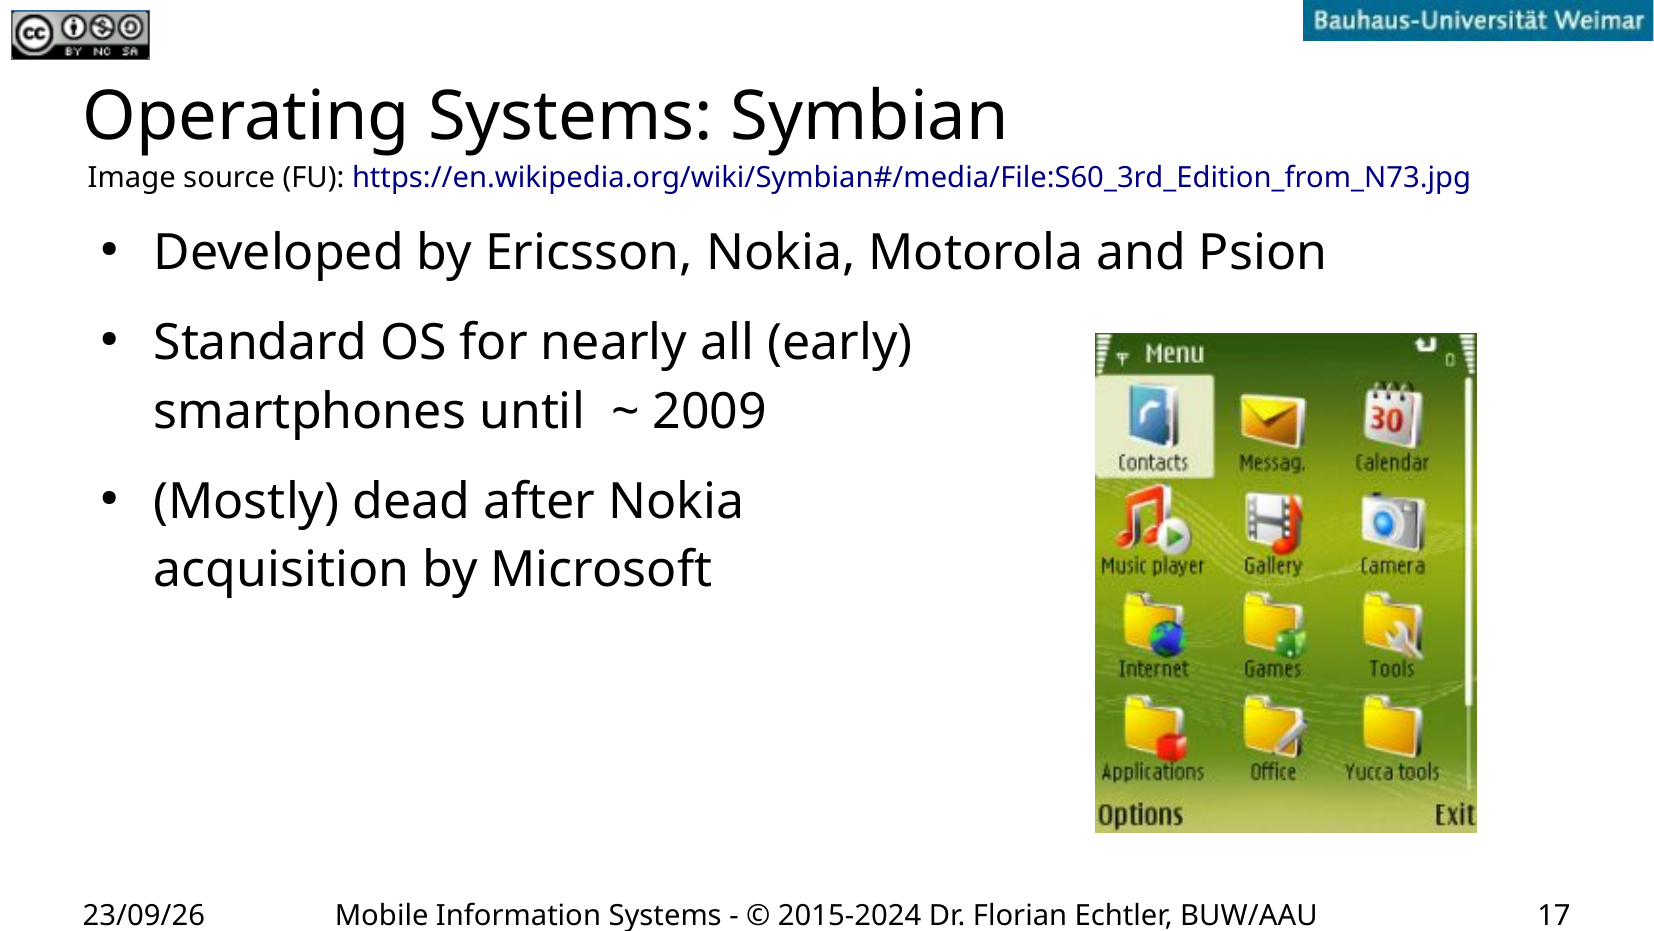

# Operating Systems: Symbian
Image source (FU): https://en.wikipedia.org/wiki/Symbian#/media/File:S60_3rd_Edition_from_N73.jpg
Developed by Ericsson, Nokia, Motorola and Psion
Standard OS for nearly all (early) smartphones until ~ 2009
(Mostly) dead after Nokia acquisition by Microsoft
Mobile Information Systems - © 2015-2024 Dr. Florian Echtler, BUW/AAU
17